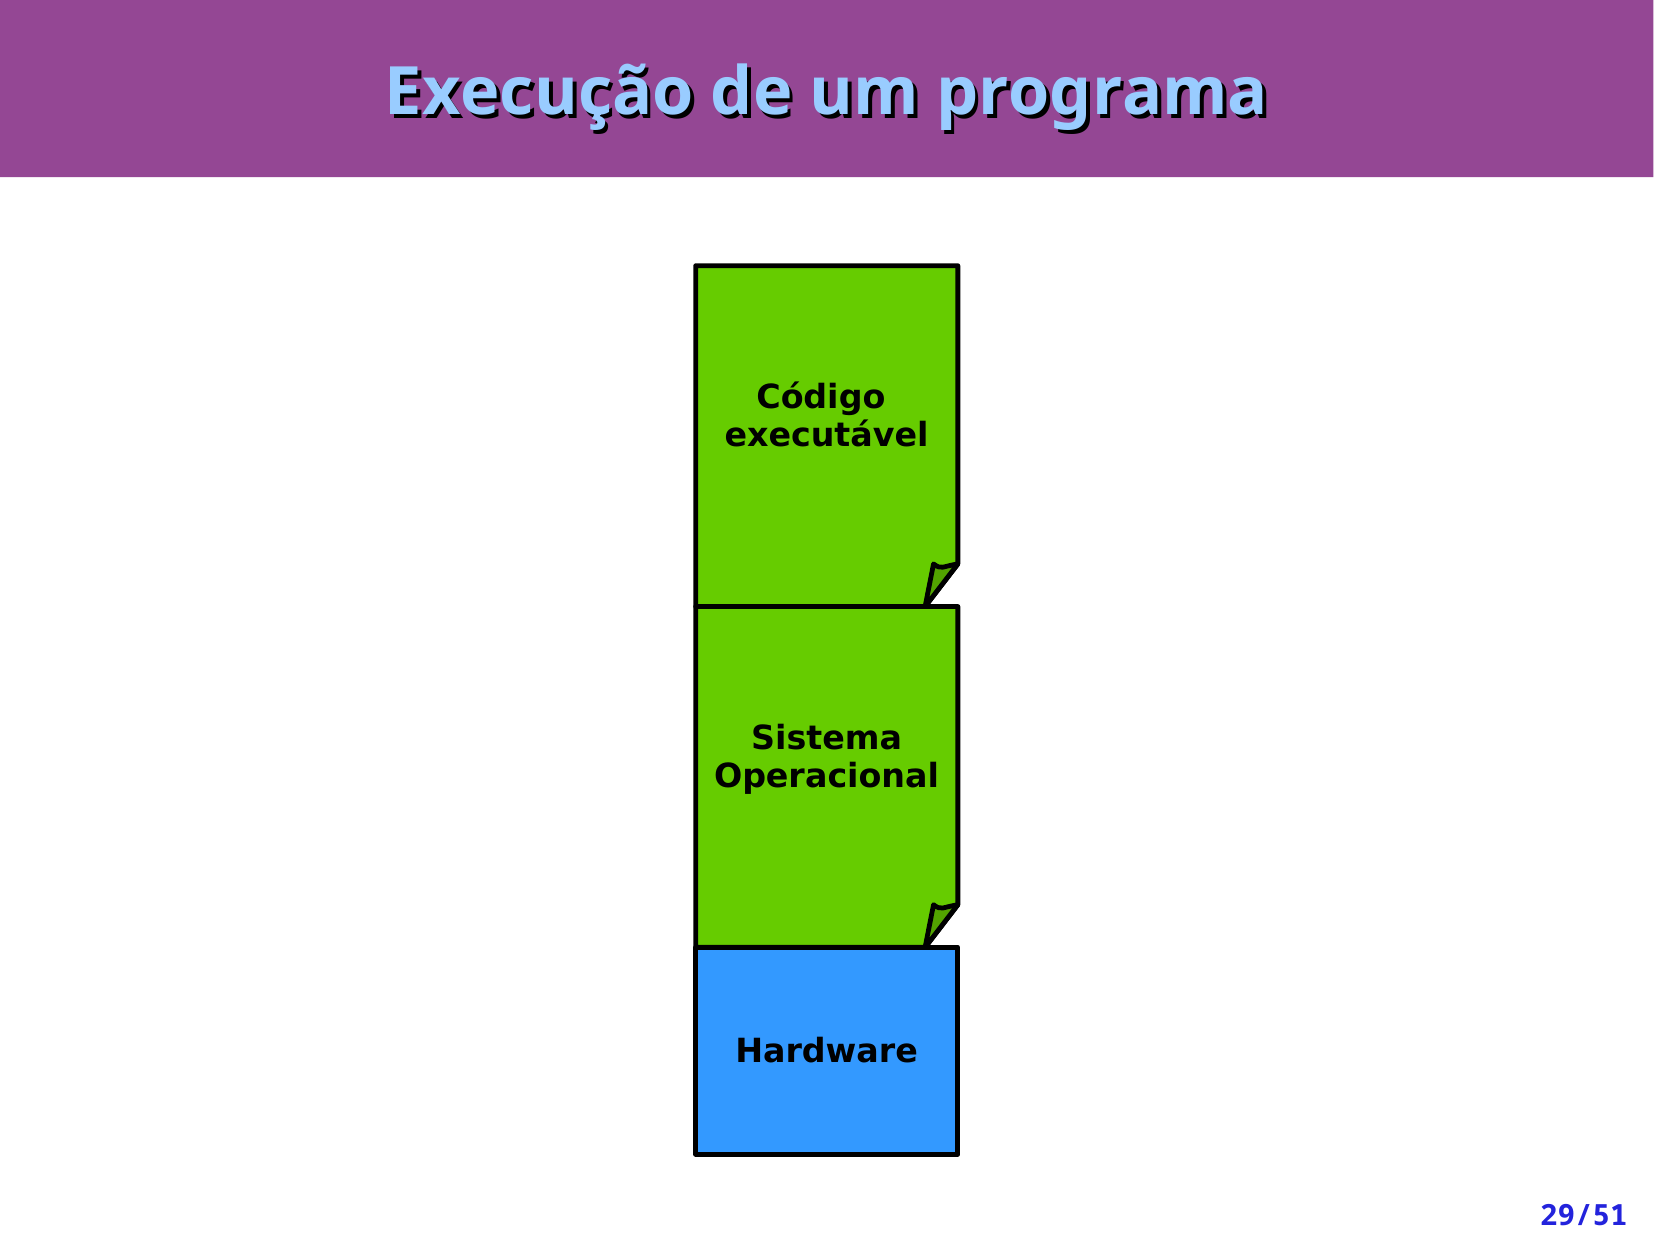

# Execução de um programa
Código
executável
Sistema
Operacional
Hardware
29